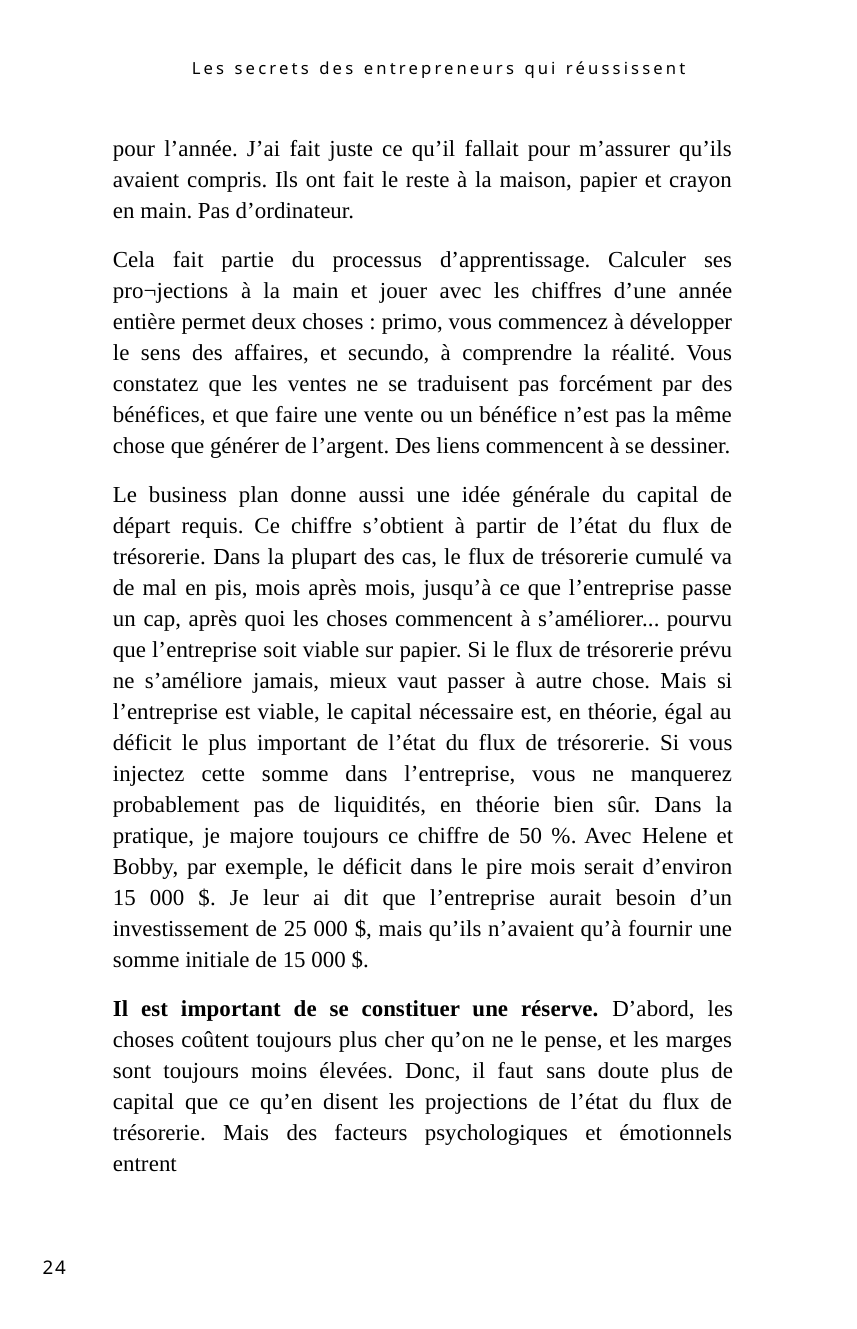

Les secrets des entrepreneurs qui réussissent
pour l’année. J’ai fait juste ce qu’il fallait pour m’assurer qu’ils avaient compris. Ils ont fait le reste à la maison, papier et crayon en main. Pas d’ordinateur.
Cela fait partie du processus d’apprentissage. Calculer ses pro¬jections à la main et jouer avec les chiffres d’une année entière permet deux choses : primo, vous commencez à développer le sens des affaires, et secundo, à comprendre la réalité. Vous constatez que les ventes ne se traduisent pas forcément par des bénéfices, et que faire une vente ou un bénéfice n’est pas la même chose que générer de l’argent. Des liens commencent à se dessiner.
Le business plan donne aussi une idée générale du capital de départ requis. Ce chiffre s’obtient à partir de l’état du flux de trésorerie. Dans la plupart des cas, le flux de trésorerie cumulé va de mal en pis, mois après mois, jusqu’à ce que l’entreprise passe un cap, après quoi les choses commencent à s’améliorer... pourvu que l’entreprise soit viable sur papier. Si le flux de trésorerie prévu ne s’améliore jamais, mieux vaut passer à autre chose. Mais si l’entreprise est viable, le capital nécessaire est, en théorie, égal au déficit le plus important de l’état du flux de trésorerie. Si vous injectez cette somme dans l’entreprise, vous ne manquerez probablement pas de liquidités, en théorie bien sûr. Dans la pratique, je majore toujours ce chiffre de 50 %. Avec Helene et Bobby, par exemple, le déficit dans le pire mois serait d’environ 15 000 $. Je leur ai dit que l’entreprise aurait besoin d’un investissement de 25 000 $, mais qu’ils n’avaient qu’à fournir une somme initiale de 15 000 $.
Il est important de se constituer une réserve. D’abord, les choses coûtent toujours plus cher qu’on ne le pense, et les marges sont toujours moins élevées. Donc, il faut sans doute plus de capital que ce qu’en disent les projections de l’état du flux de trésorerie. Mais des facteurs psychologiques et émotionnels entrent
24